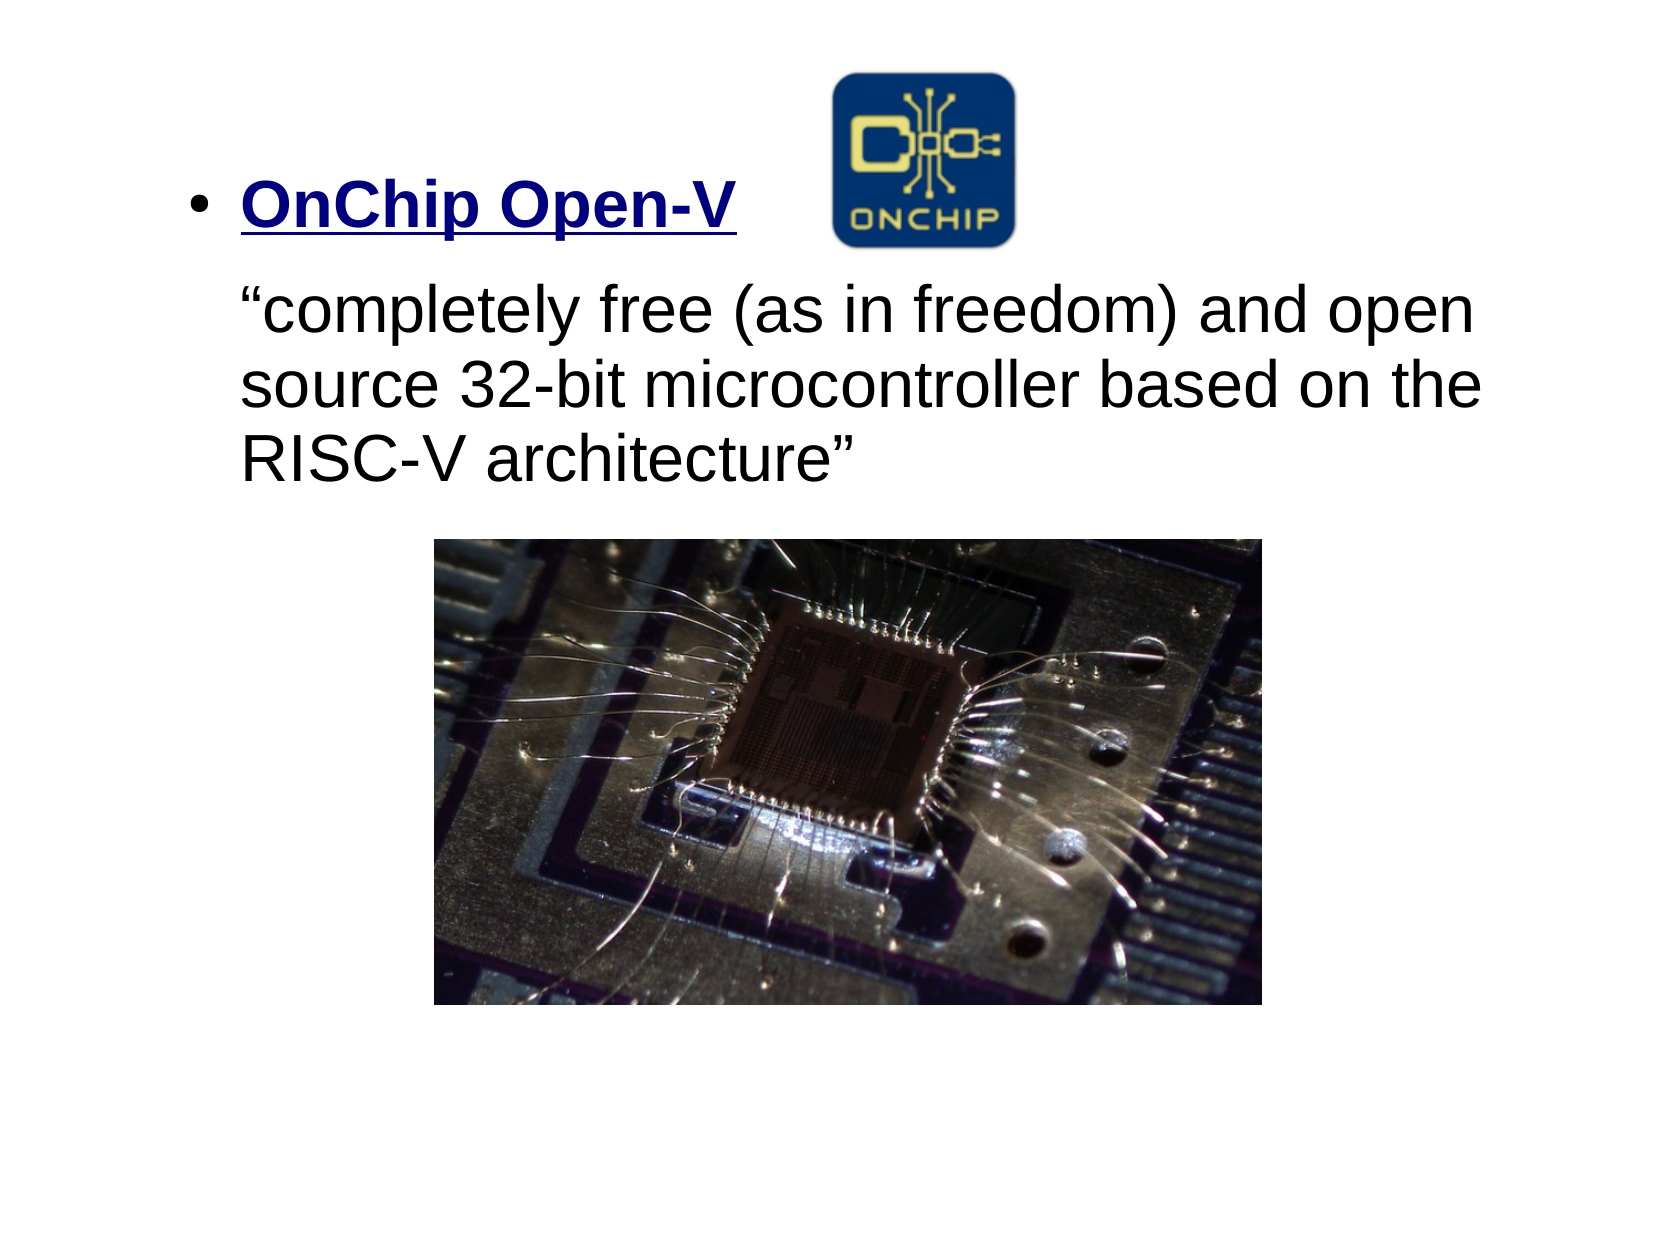

# OnChip Open-V
“completely free (as in freedom) and open source 32-bit microcontroller based on the RISC-V architecture”